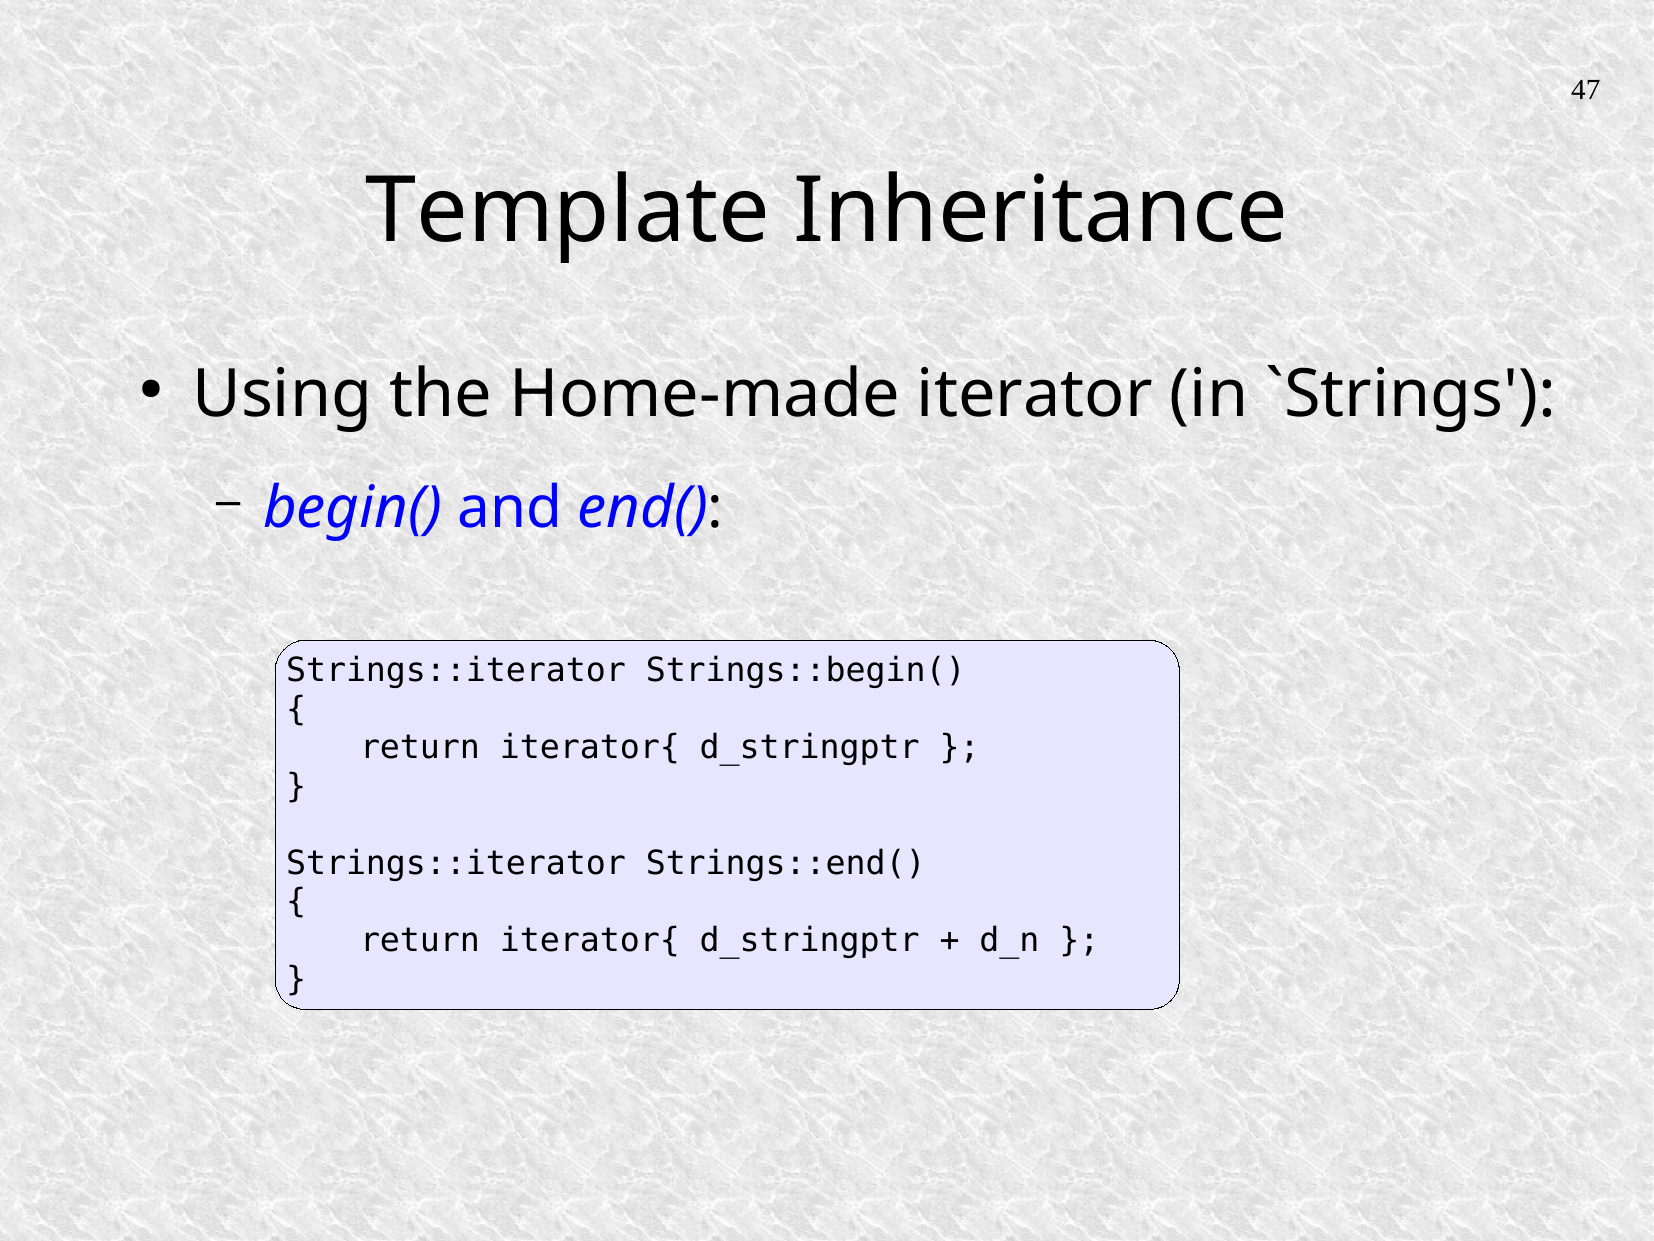

47
# Template Inheritance
Using the Home-made iterator (in `Strings'):
begin() and end():
Strings::iterator Strings::begin()
{
	return iterator{ d_stringptr };
}
Strings::iterator Strings::end()
{
	return iterator{ d_stringptr + d_n };
}